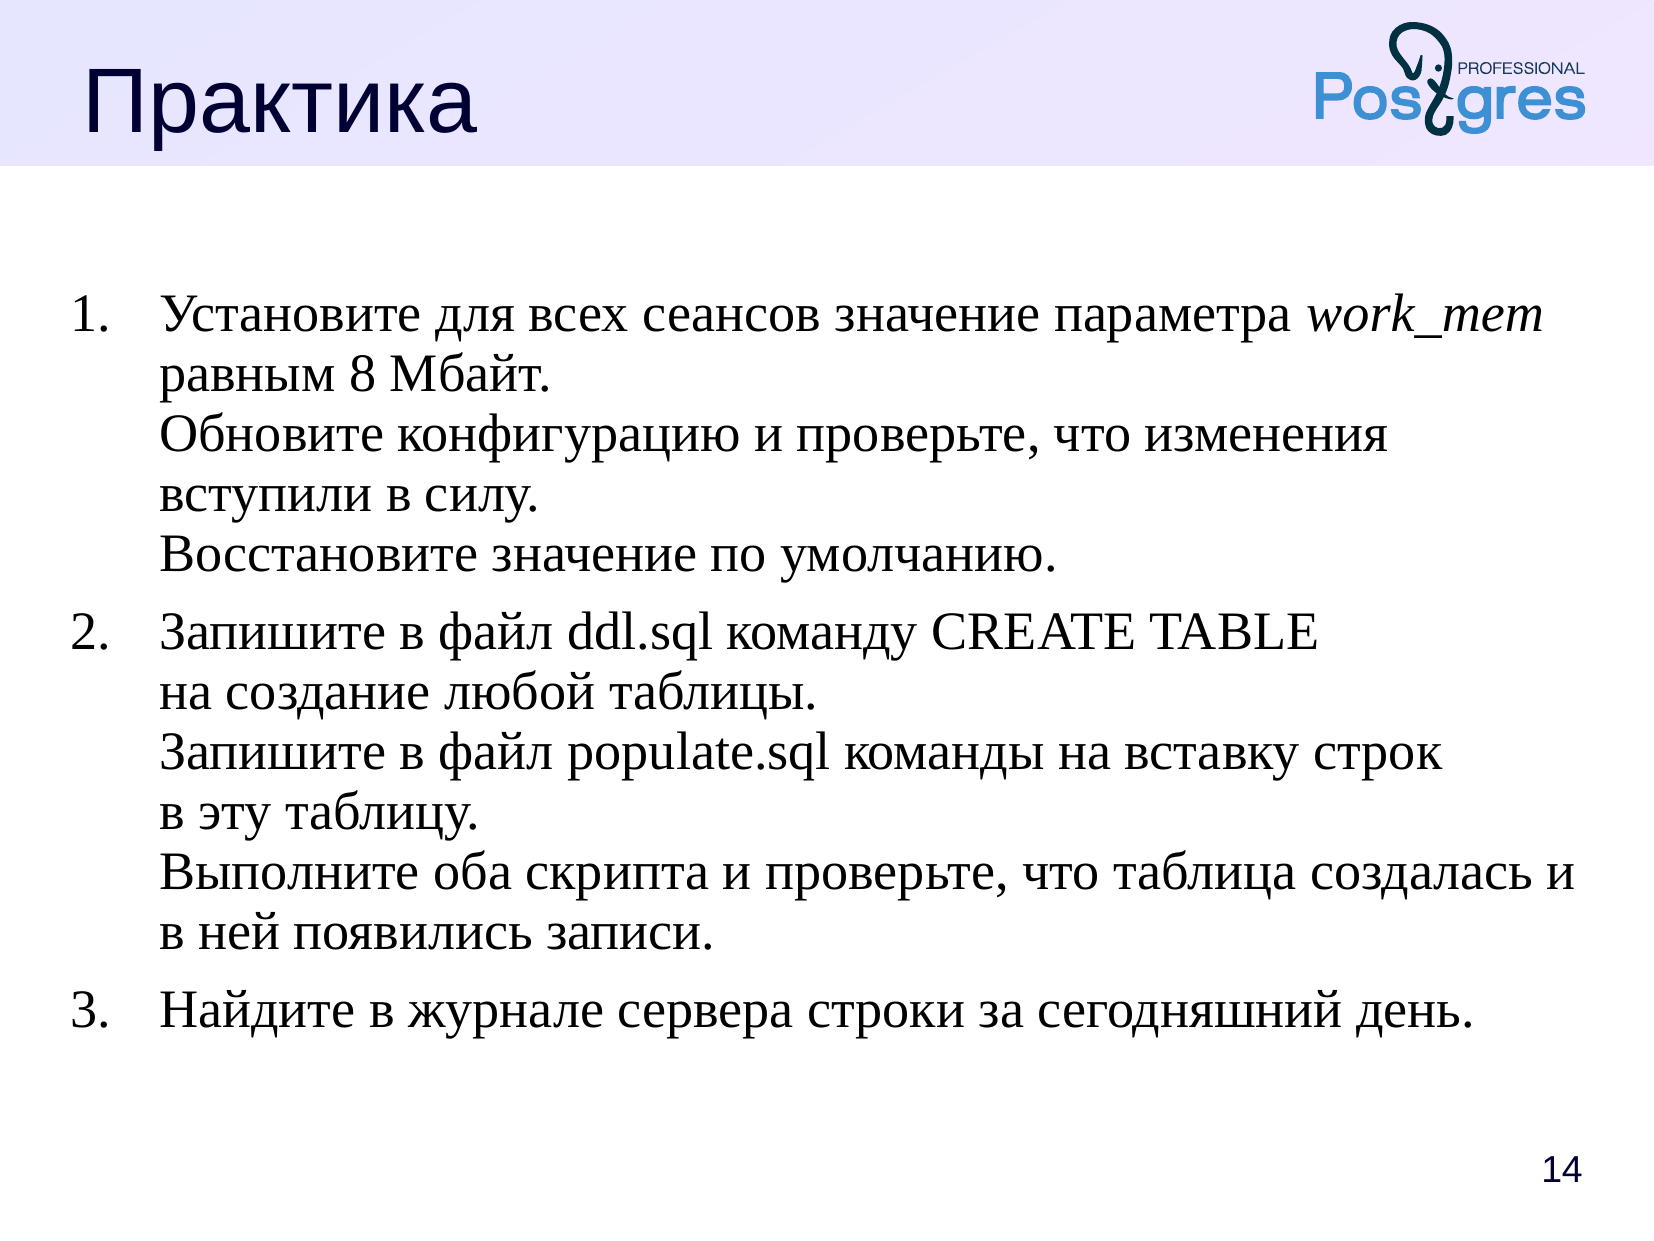

# Практика
Установите для всех сеансов значение параметра work_mem равным 8 Мбайт.
Обновите конфигурацию и проверьте, что изменения вступили в силу.
Восстановите значение по умолчанию.
Запишите в файл ddl.sql команду CREATE TABLE
на создание любой таблицы.
Запишите в файл populate.sql команды на вставку строк
в эту таблицу.
Выполните оба скрипта и проверьте, что таблица создалась и в ней появились записи.
Найдите в журнале сервера строки за сегодняшний день.